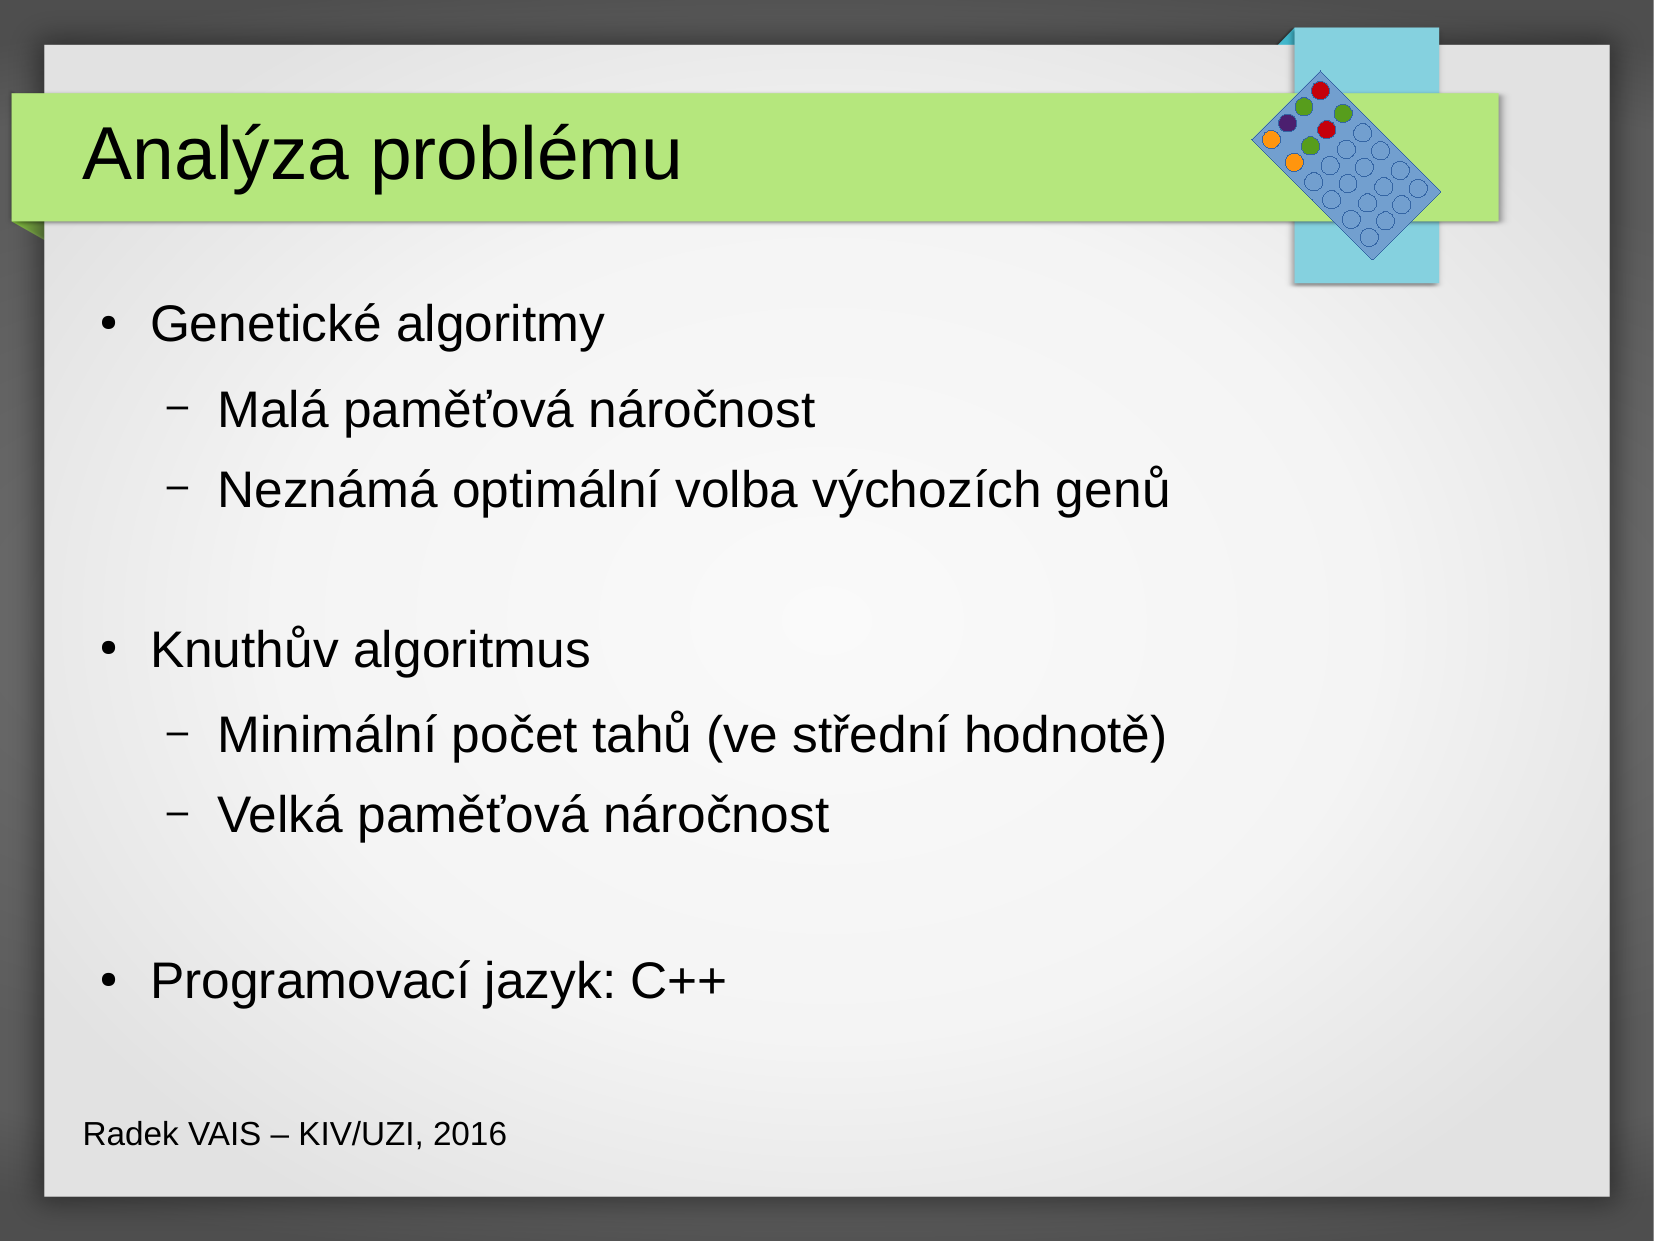

# Analýza problému
Genetické algoritmy
Malá paměťová náročnost
Neznámá optimální volba výchozích genů
Knuthův algoritmus
Minimální počet tahů (ve střední hodnotě)
Velká paměťová náročnost
Programovací jazyk: C++
Radek VAIS – KIV/UZI, 2016